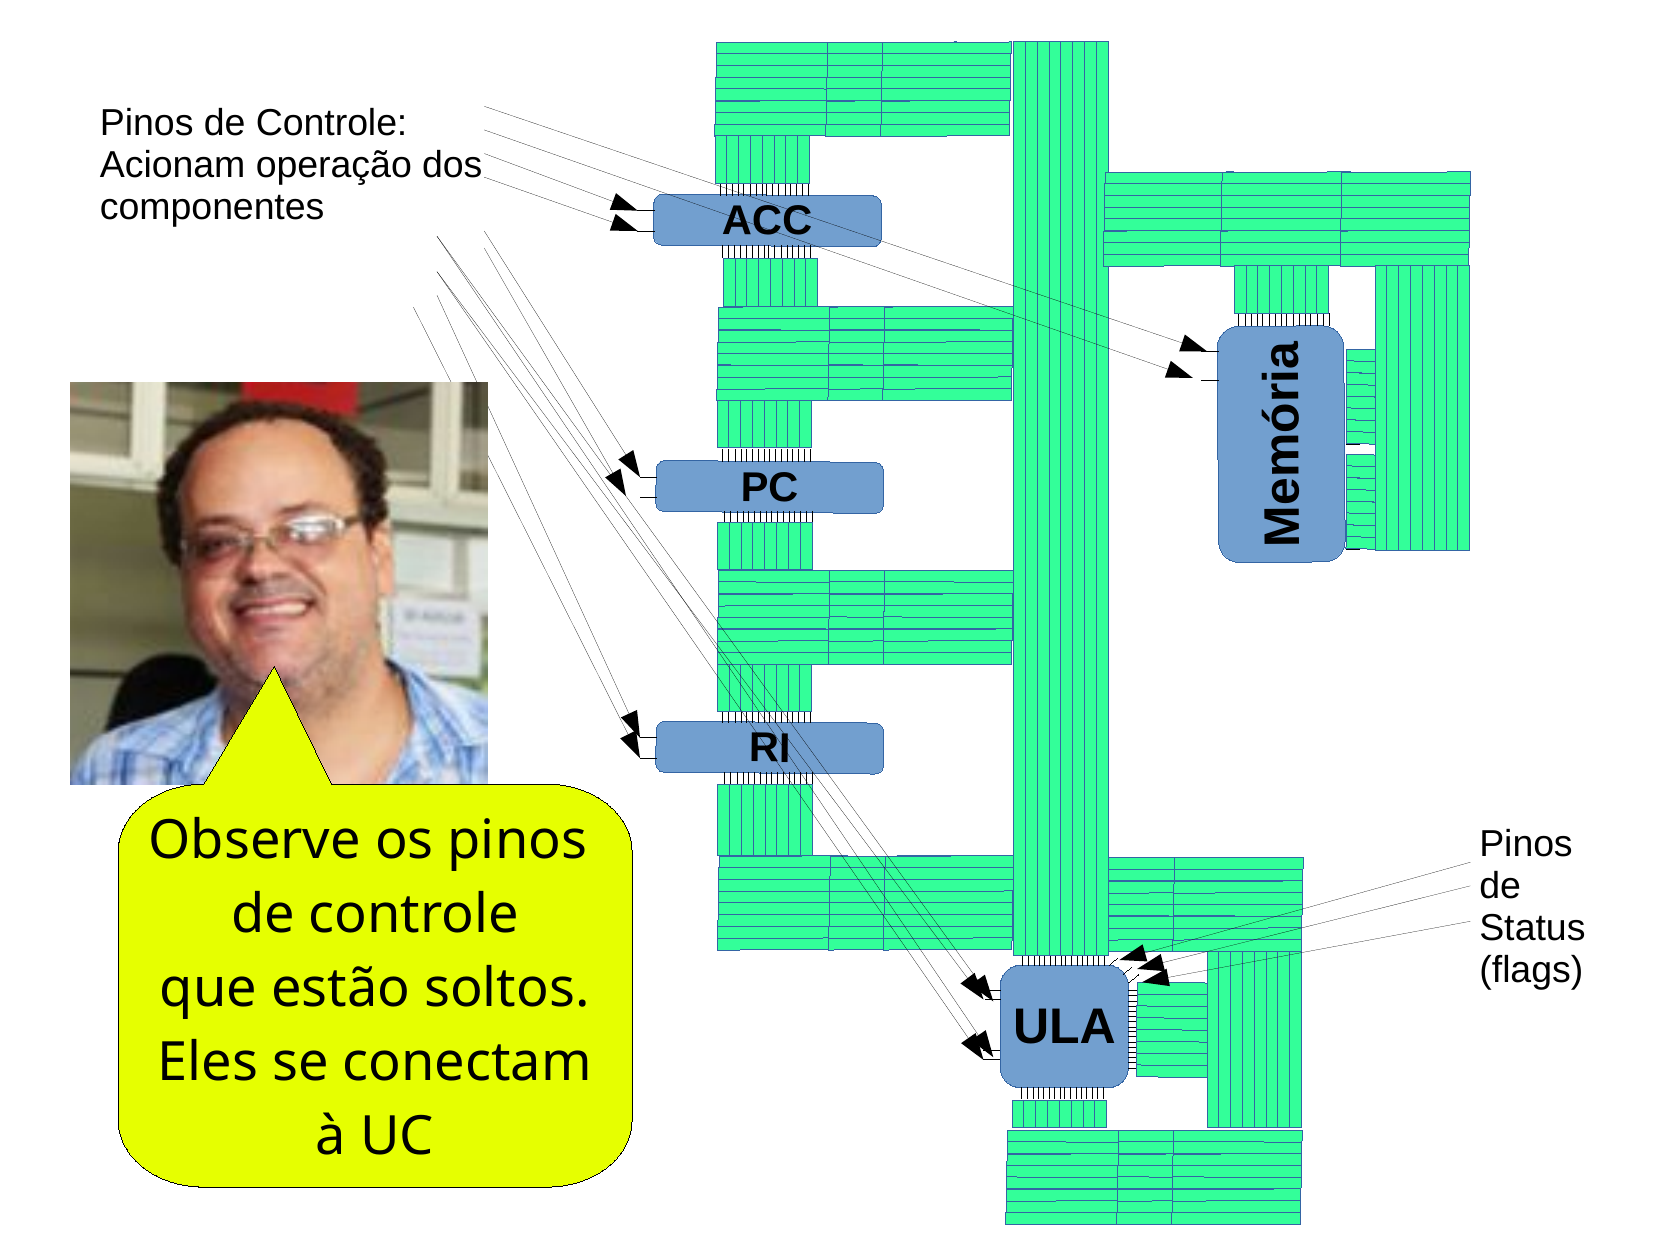

Pinos de Controle:
Acionam operação dos
componentes
ACC
Memória
PC
RI
Observe os pinos
de controle
que estão soltos.
Eles se conectam
à UC
Pinos de
Status (flags)
ULA